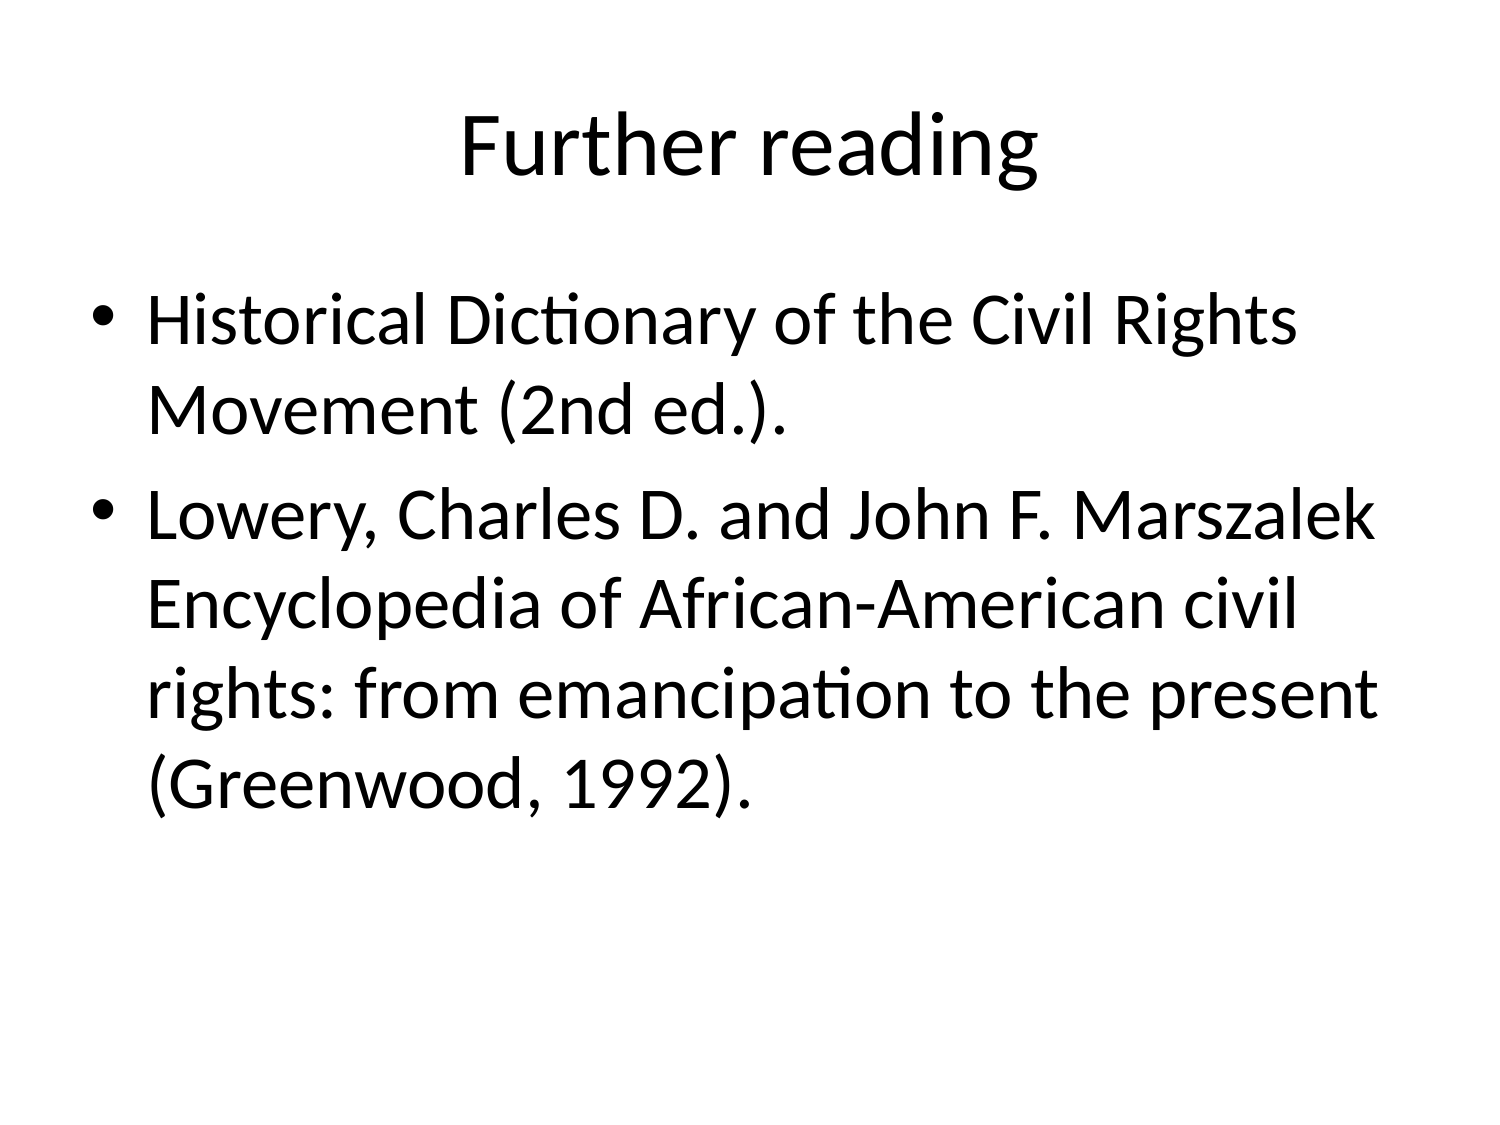

# Further reading
Historical Dictionary of the Civil Rights Movement (2nd ed.).
Lowery, Charles D. and John F. Marszalek Encyclopedia of African-American civil rights: from emancipation to the present (Greenwood, 1992).